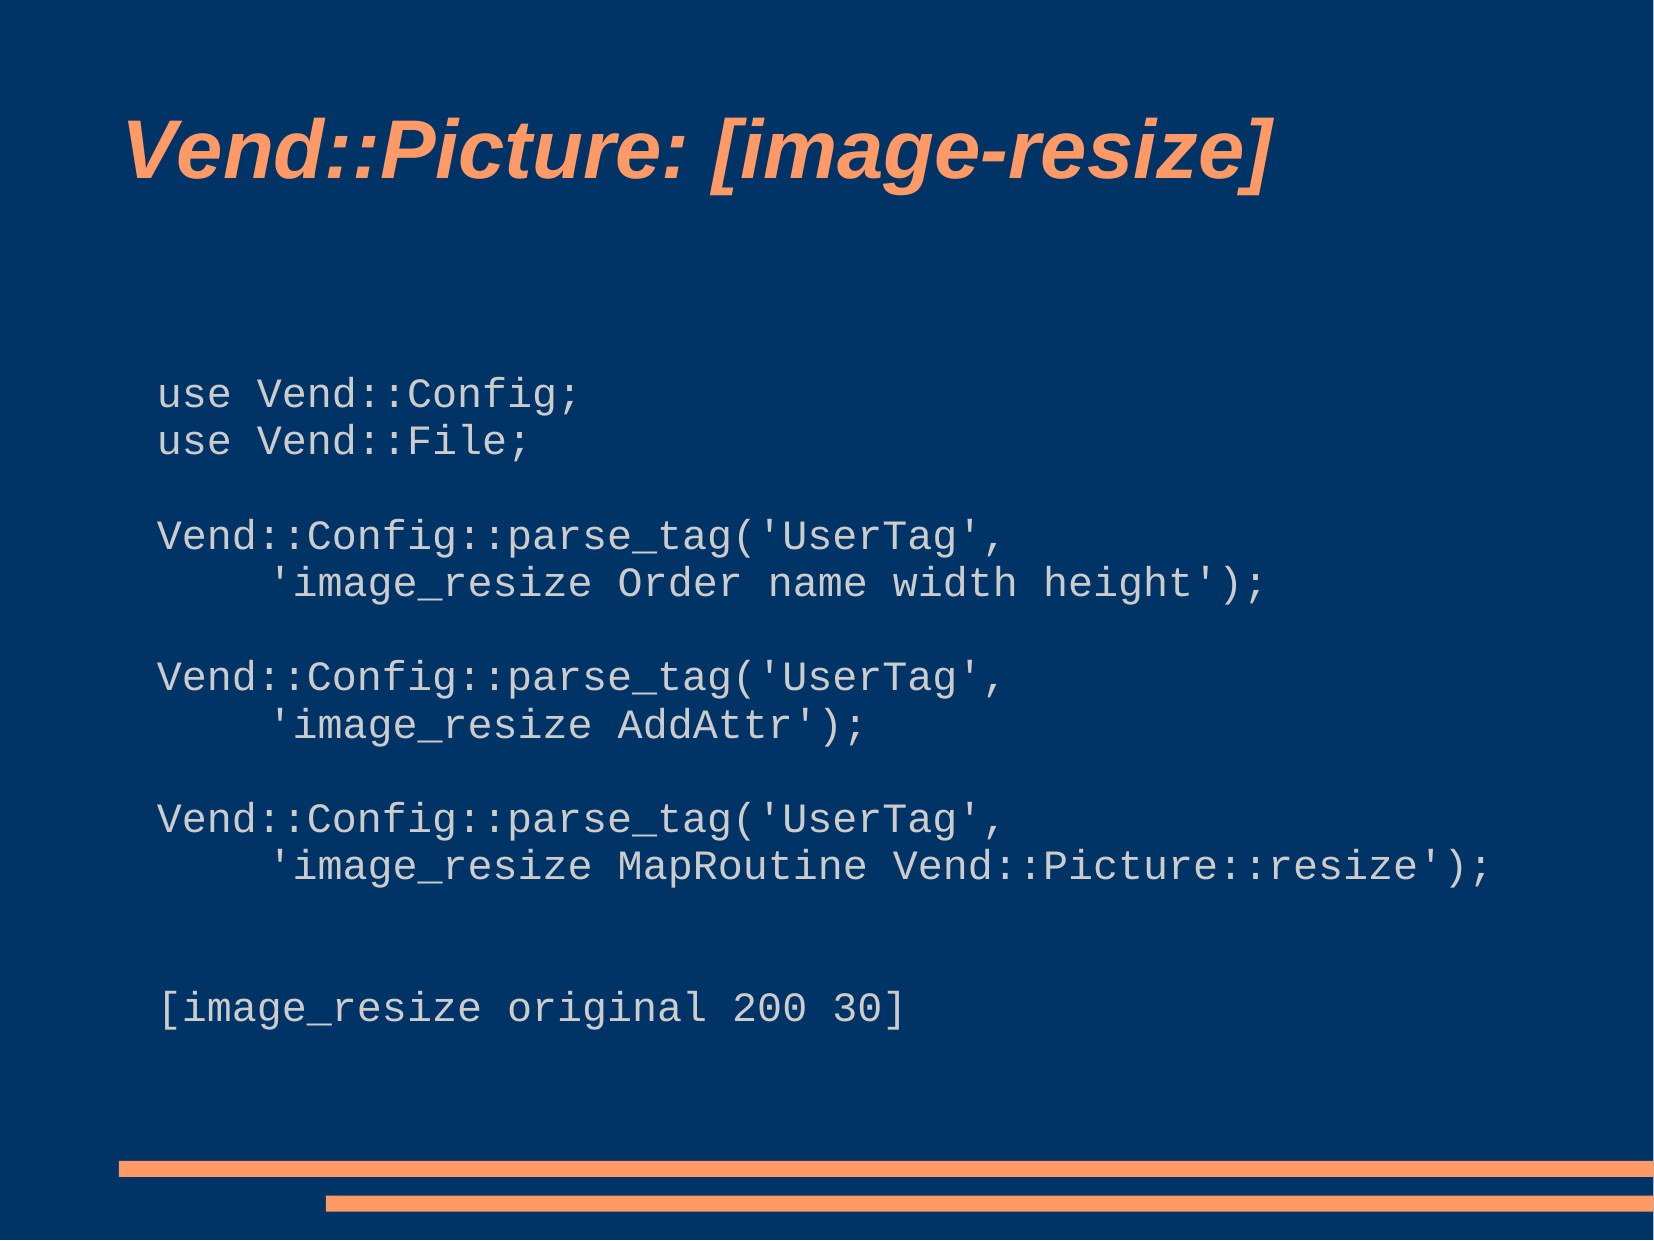

# Vend::Picture: [image-resize]
use Vend::Config;
use Vend::File;
Vend::Config::parse_tag('UserTag',
	'image_resize Order name width height');
Vend::Config::parse_tag('UserTag',
	'image_resize AddAttr');
Vend::Config::parse_tag('UserTag',
	'image_resize MapRoutine Vend::Picture::resize');
[image_resize original 200 30]